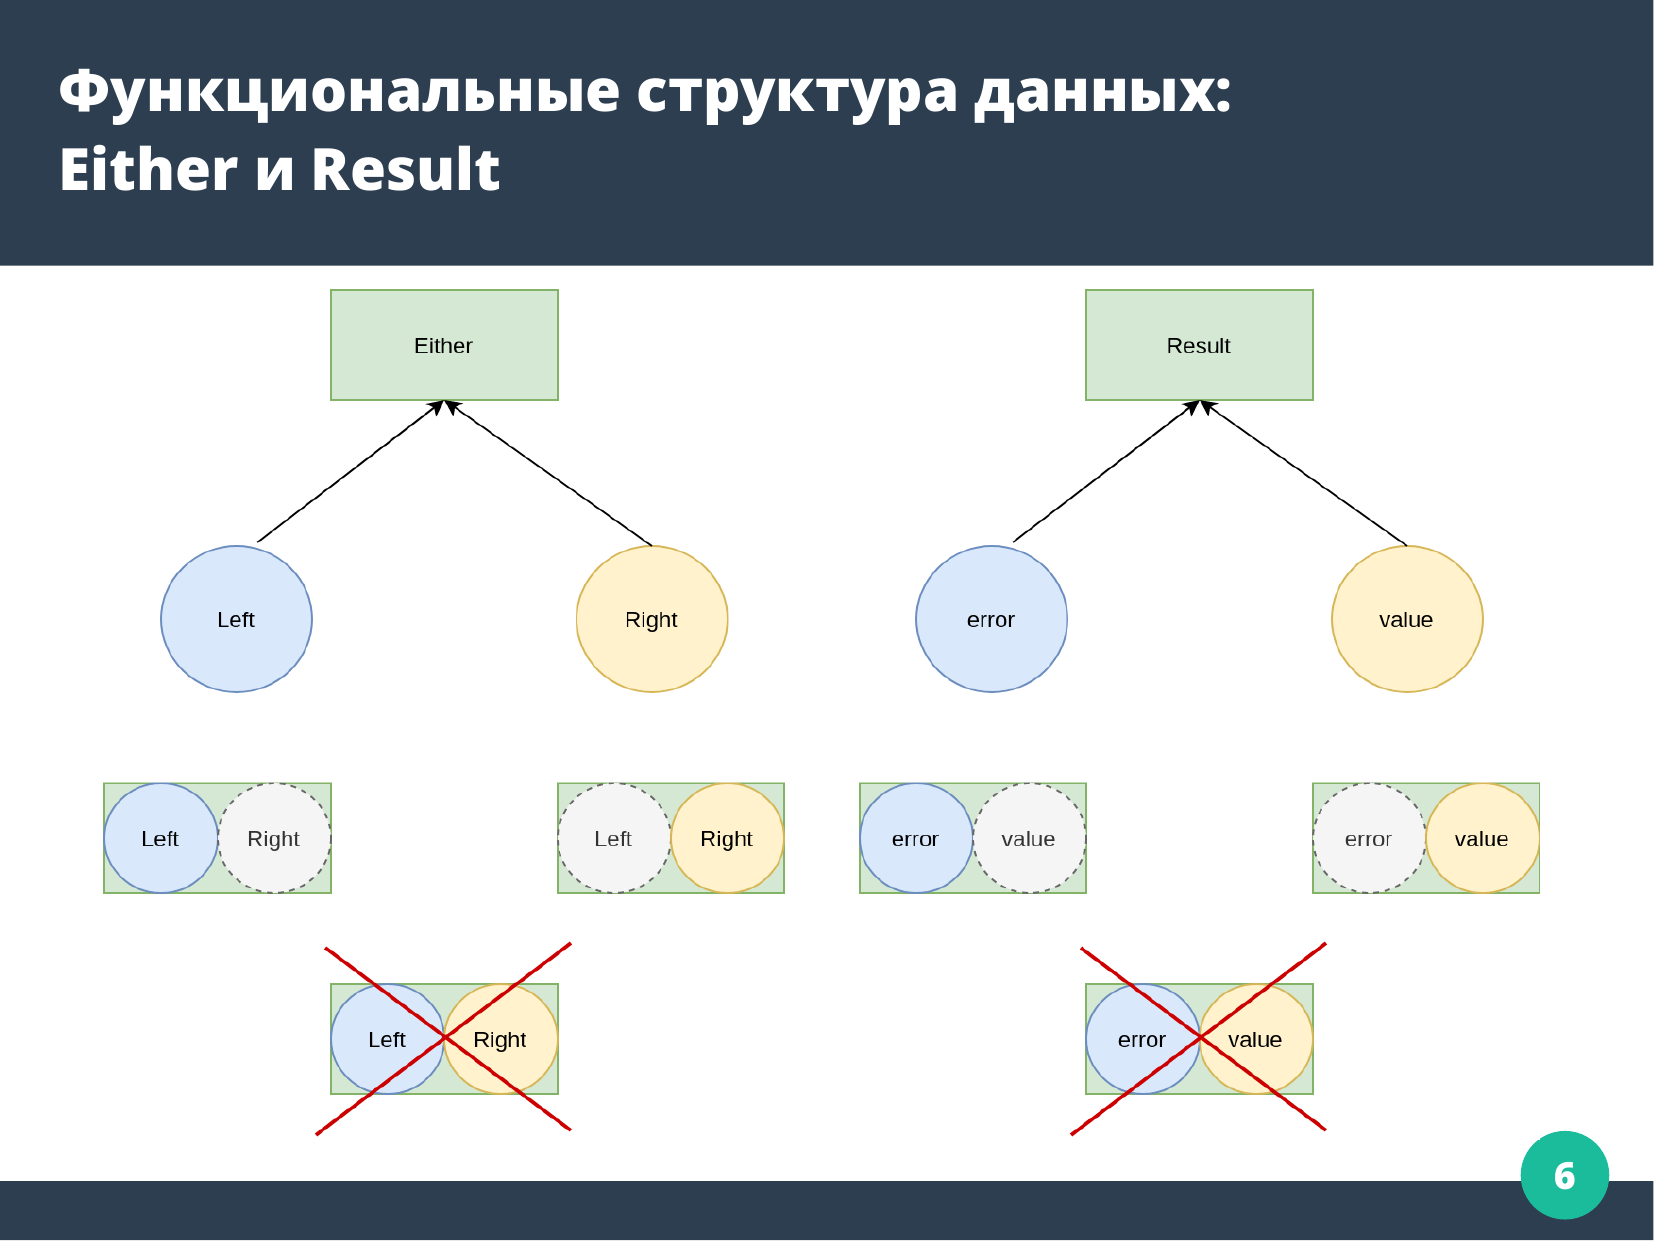

# Функциональные структура данных: Either и Result
6